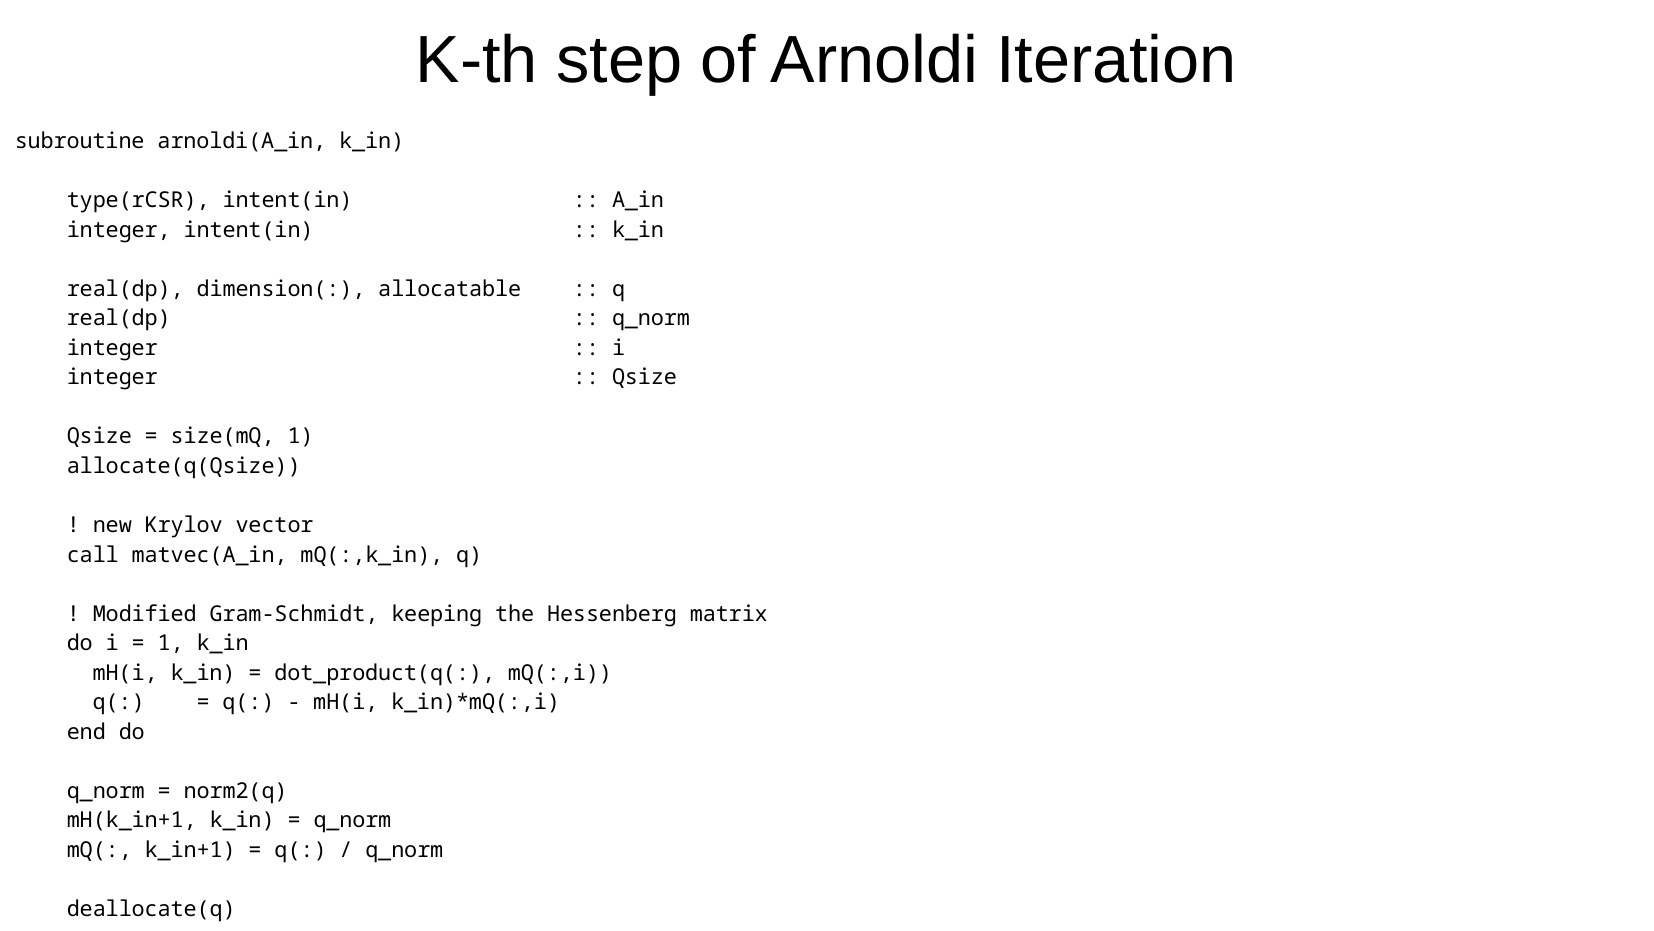

# K-th step of Arnoldi Iteration
subroutine arnoldi(A_in, k_in)
 type(rCSR), intent(in) :: A_in
 integer, intent(in) :: k_in
 real(dp), dimension(:), allocatable :: q
 real(dp) :: q_norm
 integer :: i
 integer :: Qsize
 Qsize = size(mQ, 1)
 allocate(q(Qsize))
 ! new Krylov vector
 call matvec(A_in, mQ(:,k_in), q)
 ! Modified Gram-Schmidt, keeping the Hessenberg matrix
 do i = 1, k_in
 mH(i, k_in) = dot_product(q(:), mQ(:,i))
 q(:) = q(:) - mH(i, k_in)*mQ(:,i)
 end do
 q_norm = norm2(q)
 mH(k_in+1, k_in) = q_norm
 mQ(:, k_in+1) = q(:) / q_norm
 deallocate(q)
end subroutine arnoldi